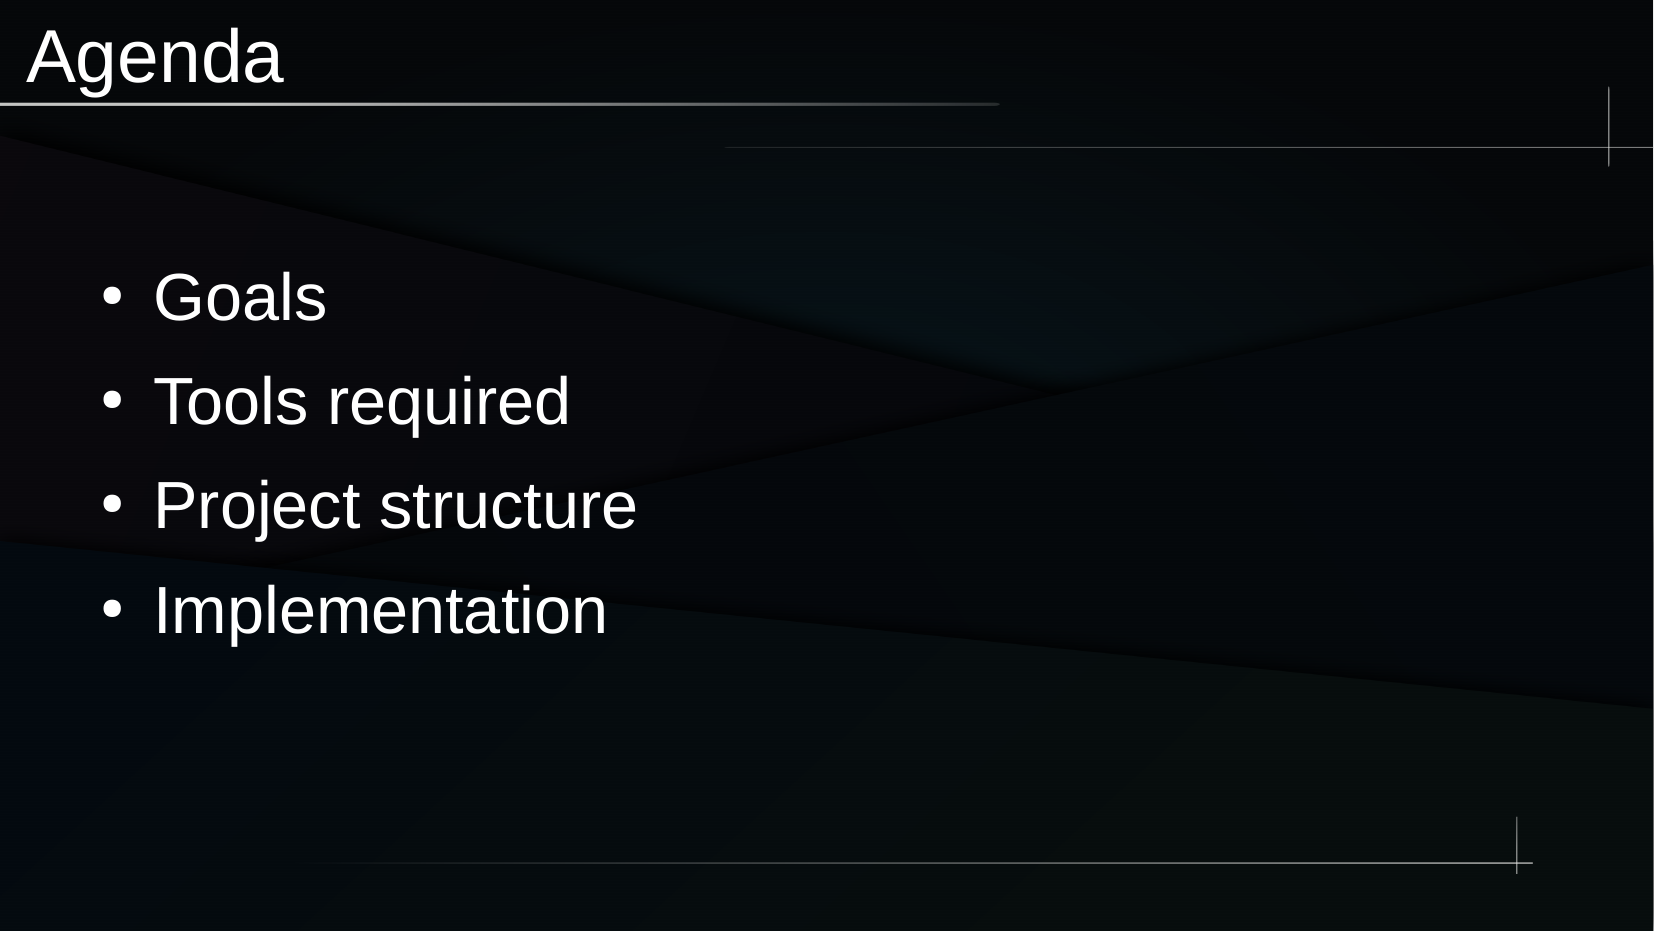

# Agenda
Goals
Tools required
Project structure
Implementation